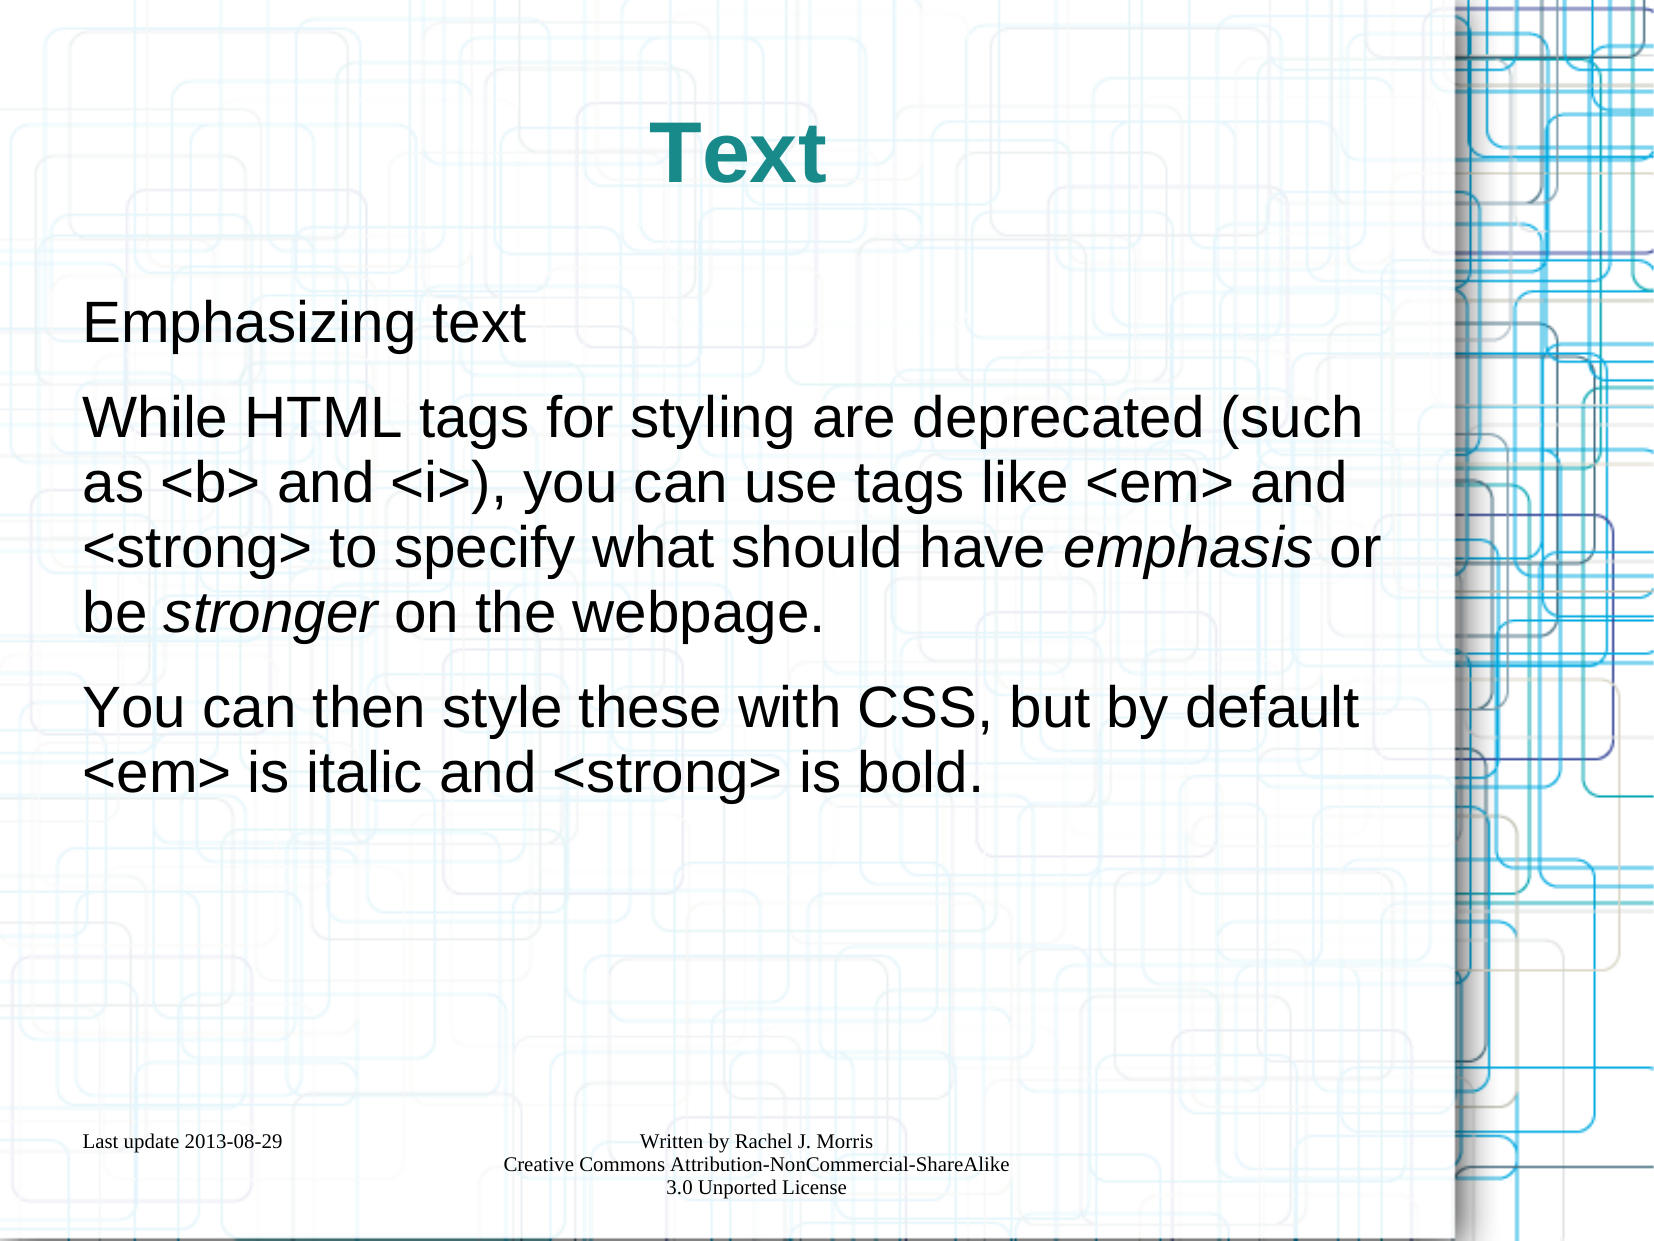

# Text
Emphasizing text
While HTML tags for styling are deprecated (such as <b> and <i>), you can use tags like <em> and <strong> to specify what should have emphasis or be stronger on the webpage.
You can then style these with CSS, but by default <em> is italic and <strong> is bold.